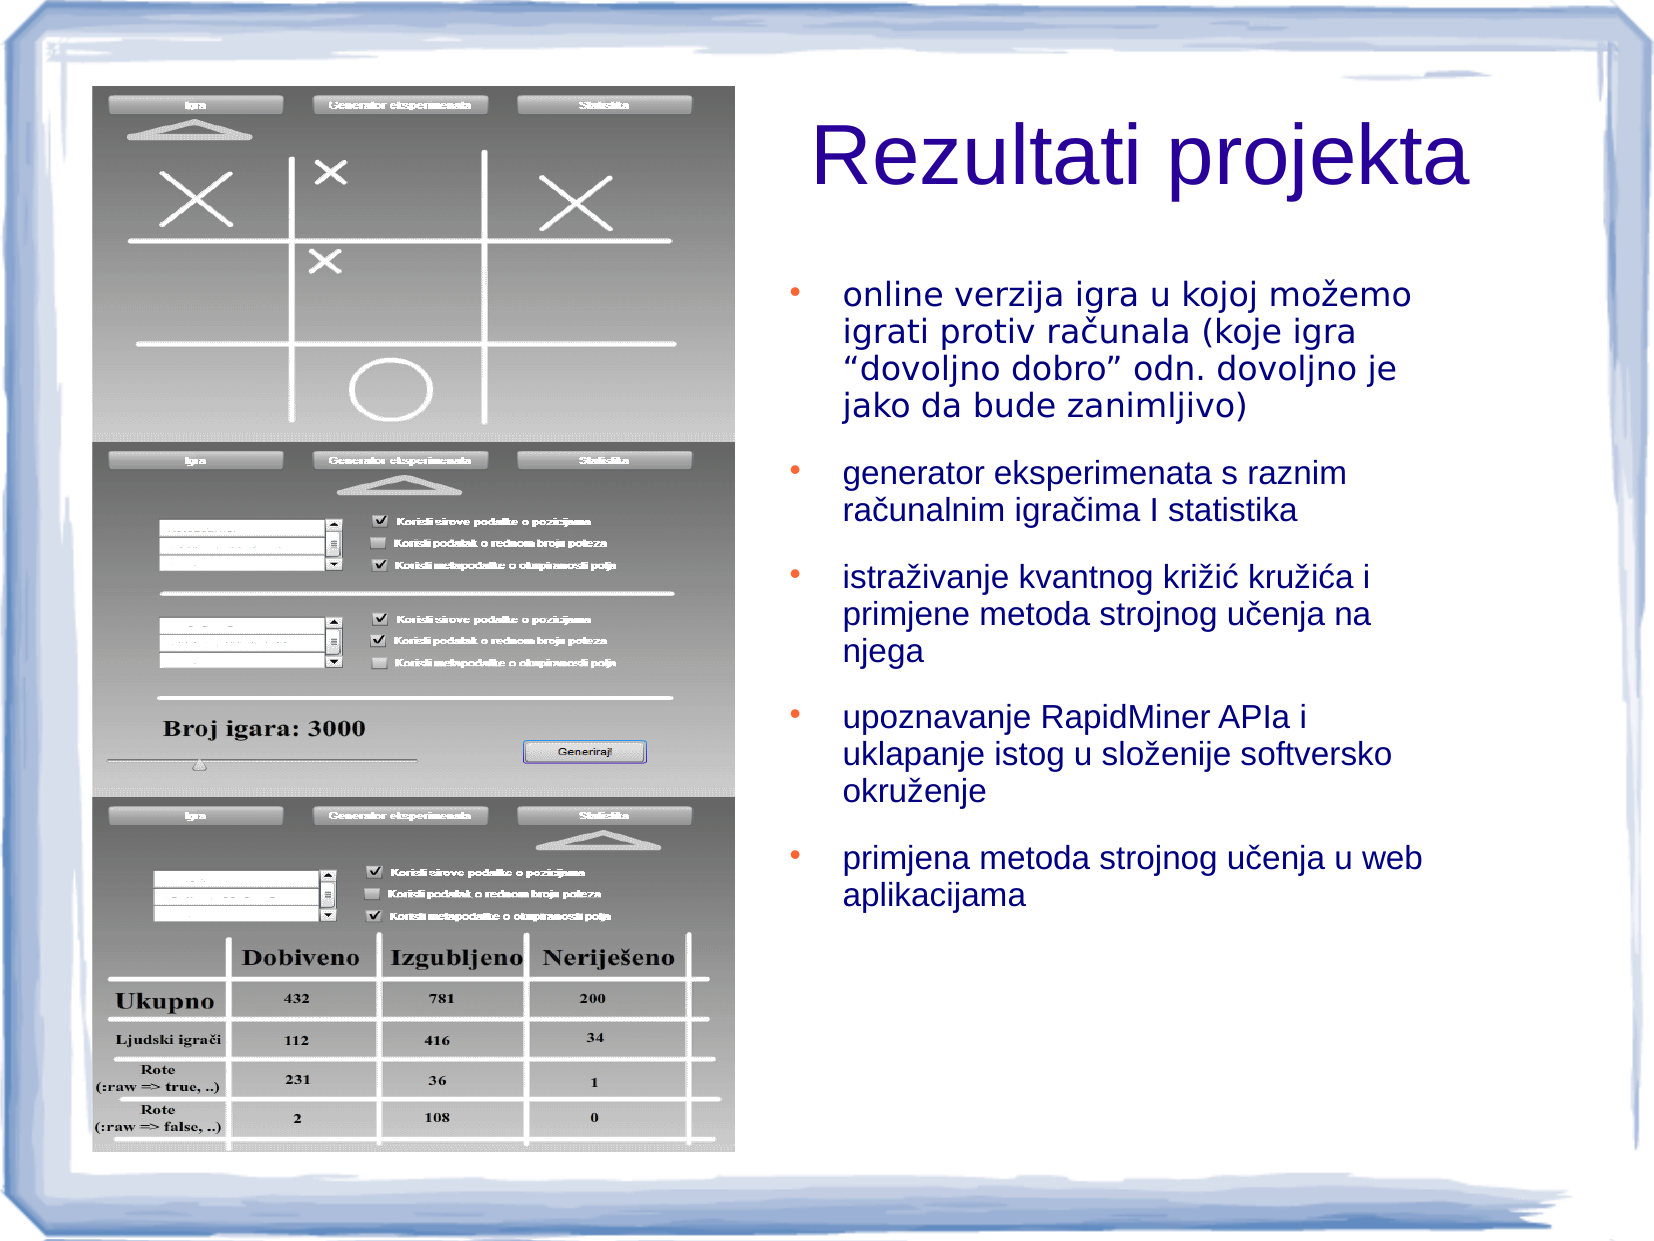

# Rezultati projekta
online verzija igra u kojoj možemo igrati protiv računala (koje igra “dovoljno dobro” odn. dovoljno je jako da bude zanimljivo)
generator eksperimenata s raznim računalnim igračima I statistika
istraživanje kvantnog križić kružića i primjene metoda strojnog učenja na njega
upoznavanje RapidMiner APIa i uklapanje istog u složenije softversko okruženje
primjena metoda strojnog učenja u web aplikacijama